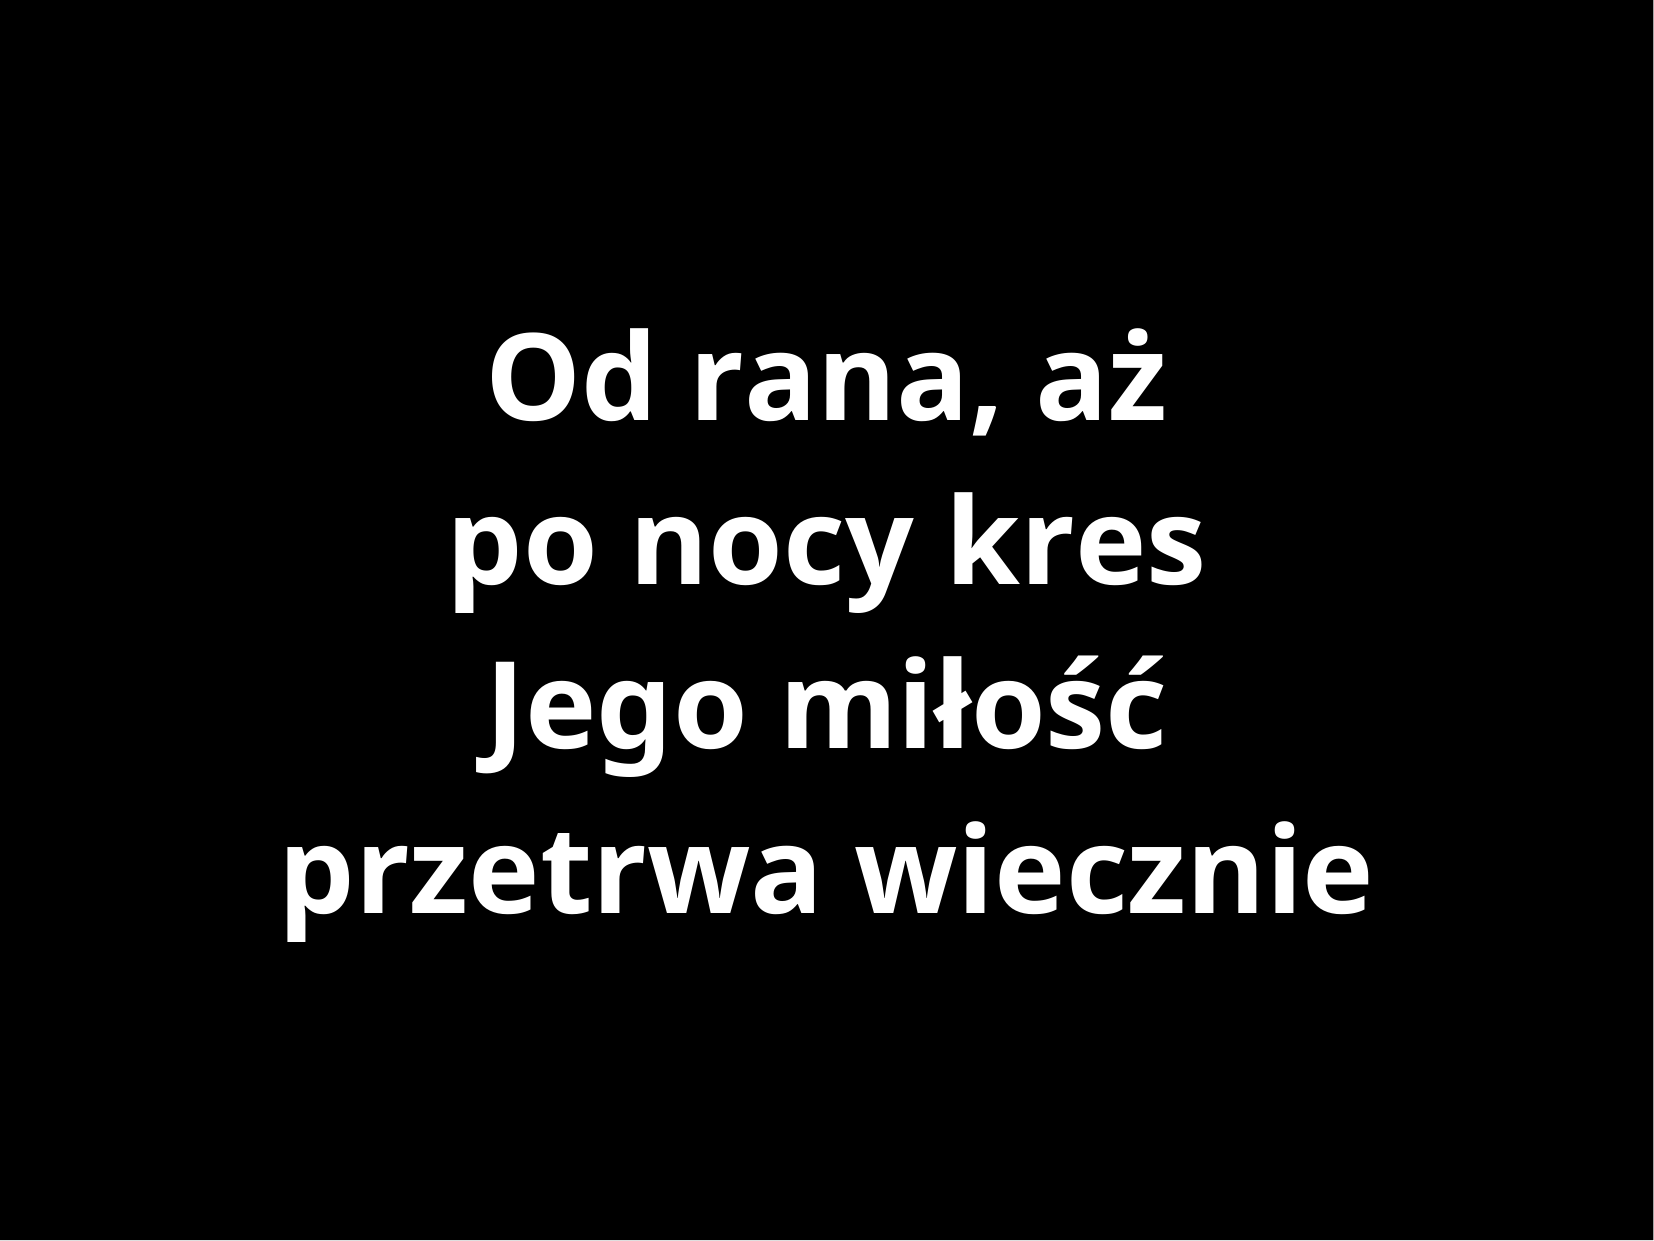

# Od rana, aż po nocy kres Jego miłość przetrwa wiecznie